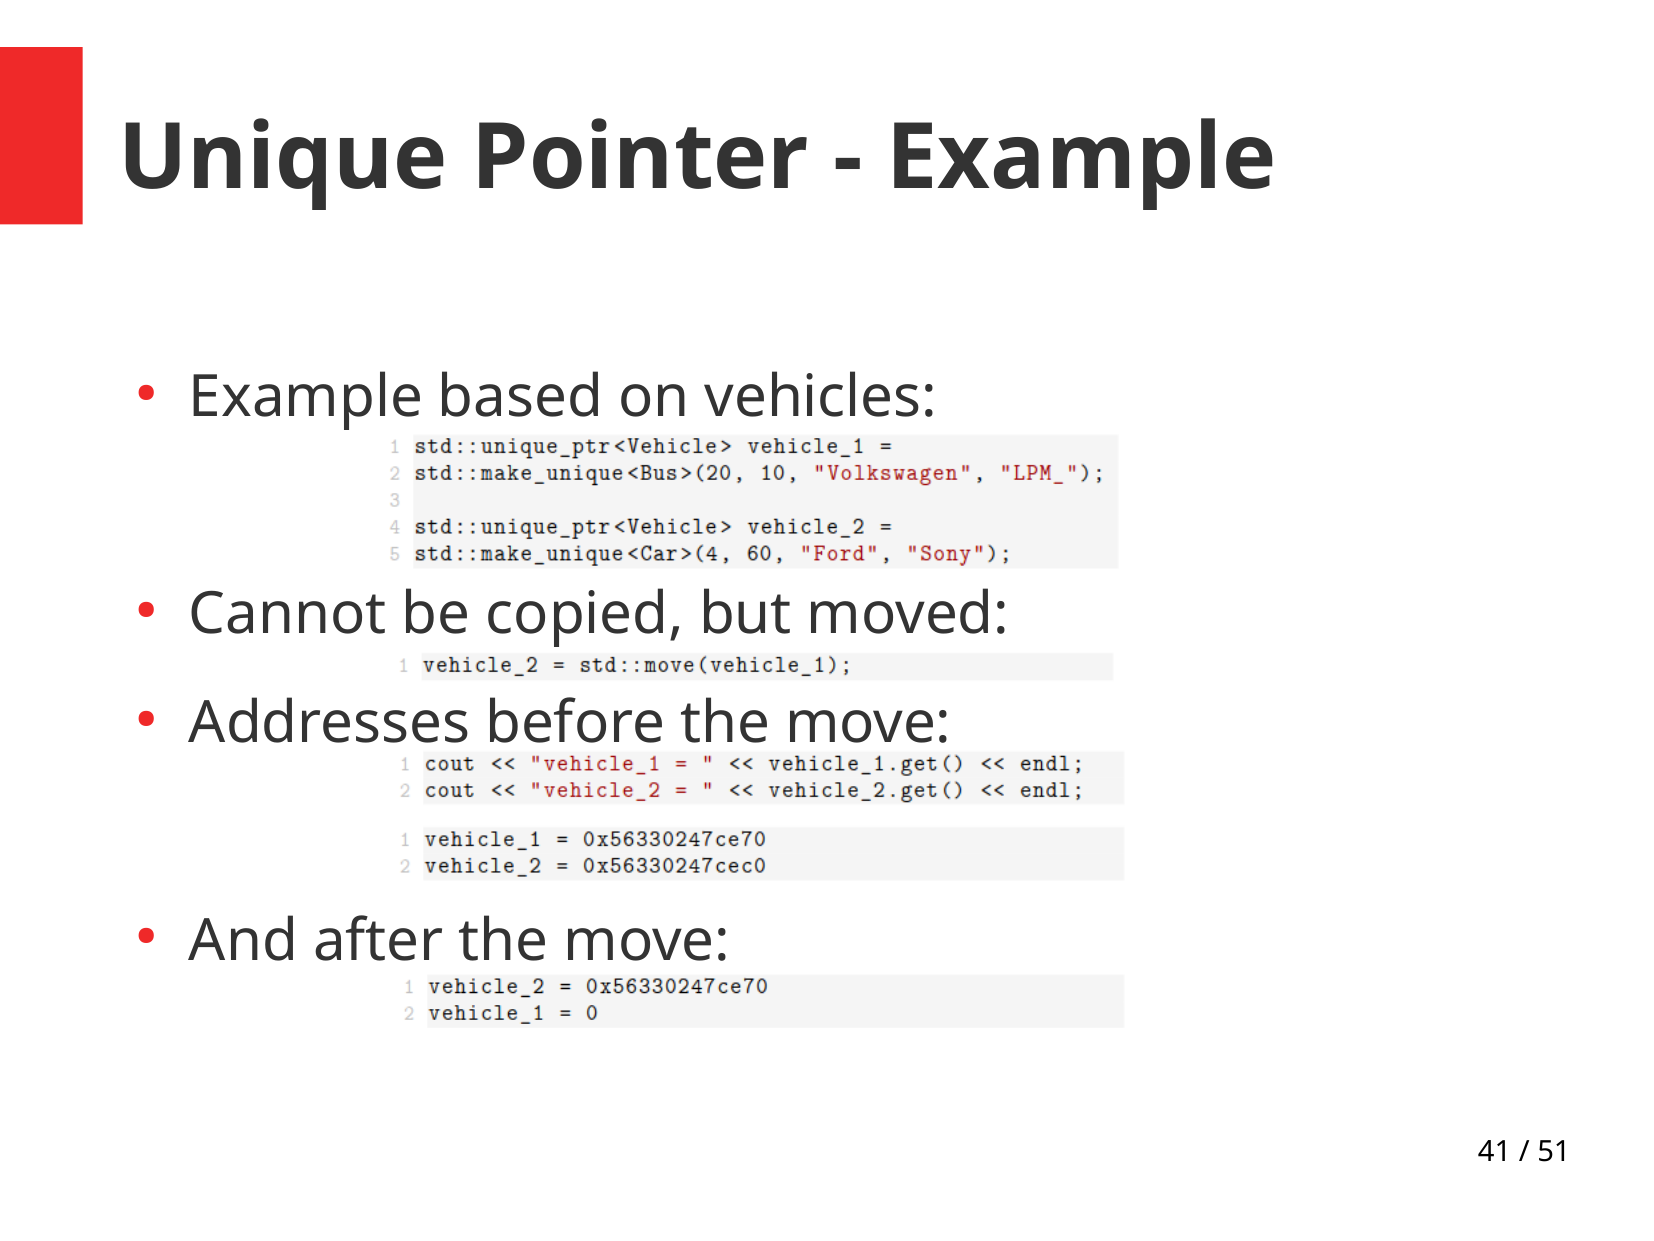

# Unique Pointer - Example
Example based on vehicles:
Cannot be copied, but moved:
Addresses before the move:
And after the move:
41